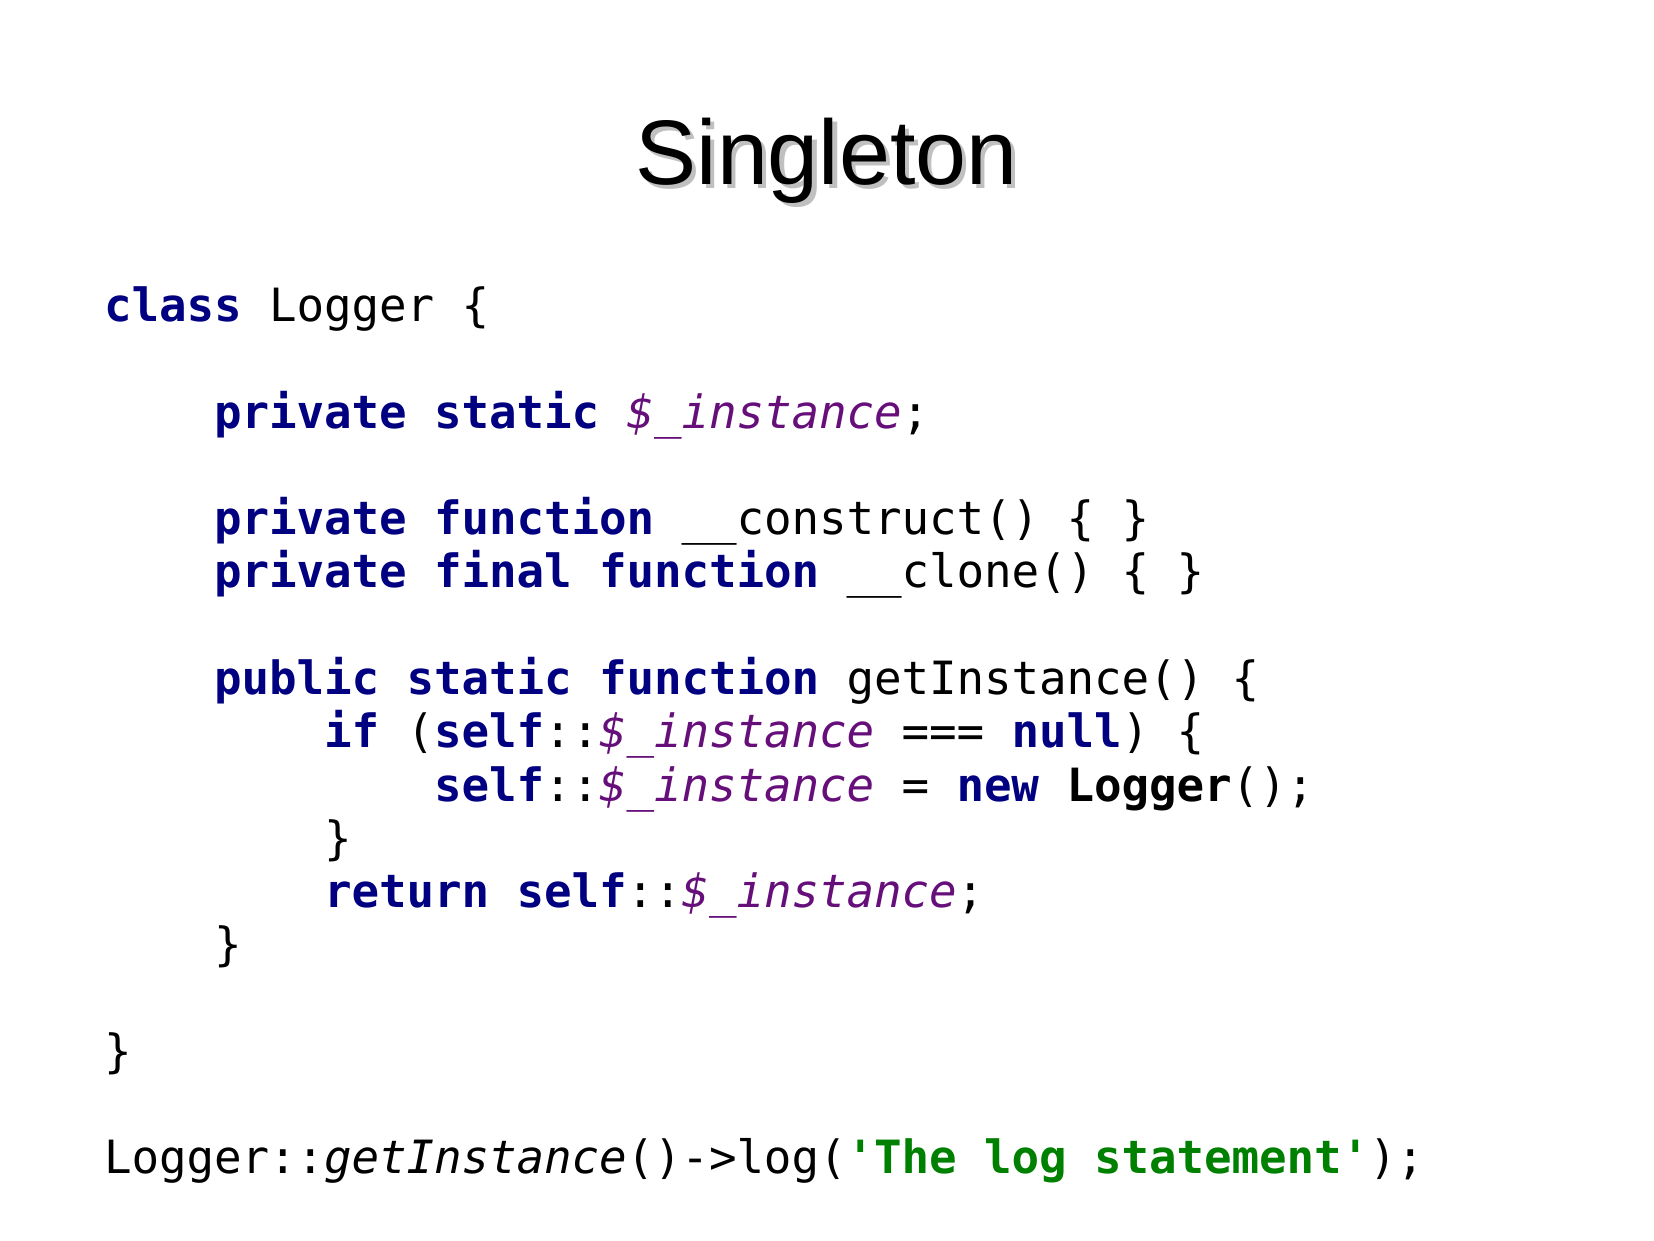

# Singleton
class Logger {
 private static $_instance;
 private function __construct() { }
 private final function __clone() { }
 public static function getInstance() {
 if (self::$_instance === null) {
 self::$_instance = new Logger();
 }
 return self::$_instance;
 }
}
Logger::getInstance()->log('The log statement');